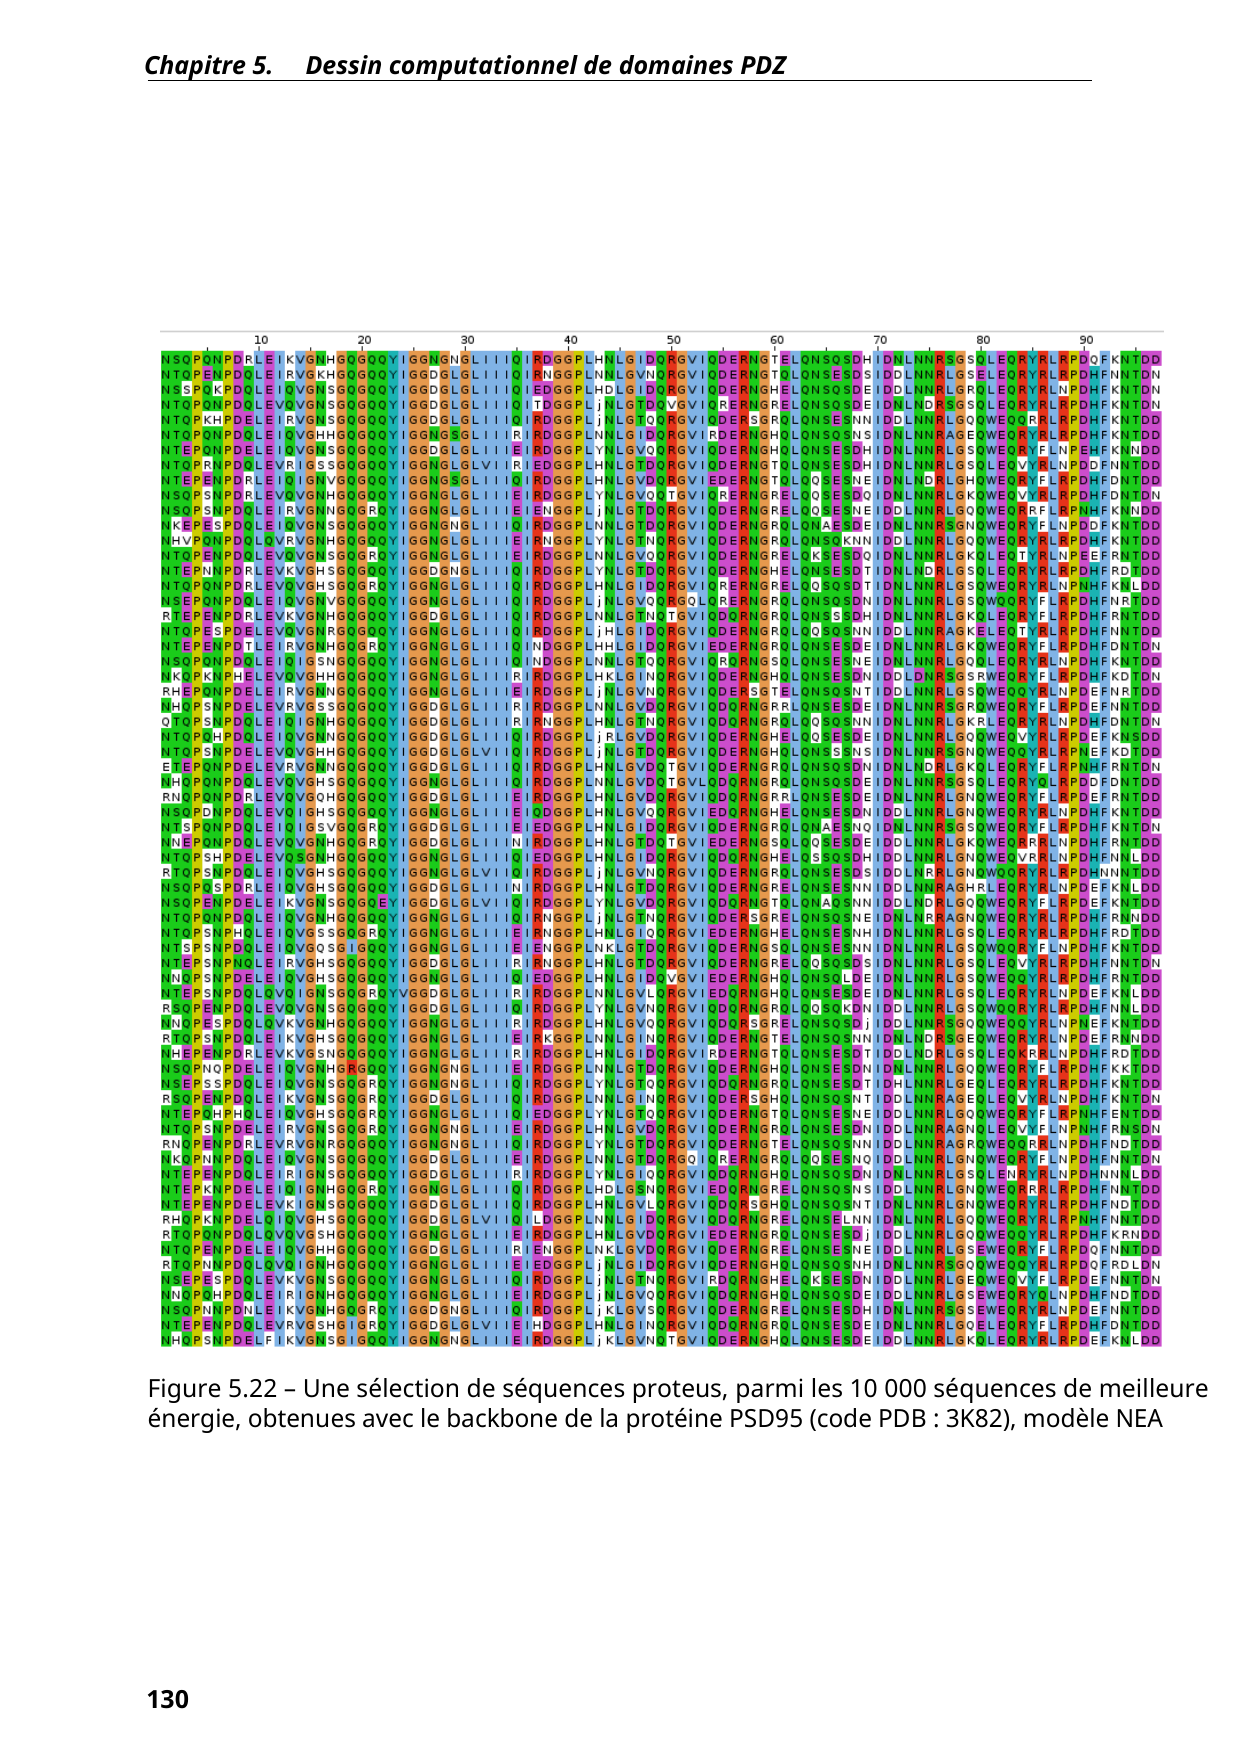

Chapitre 5.
Dessin computationnel de domaines PDZ
Figure 5.22 – Une sélection de séquences proteus, parmi les 10 000 séquences de meilleure
énergie, obtenues avec le backbone de la protéine PSD95 (code PDB : 3K82), modèle NEA
130